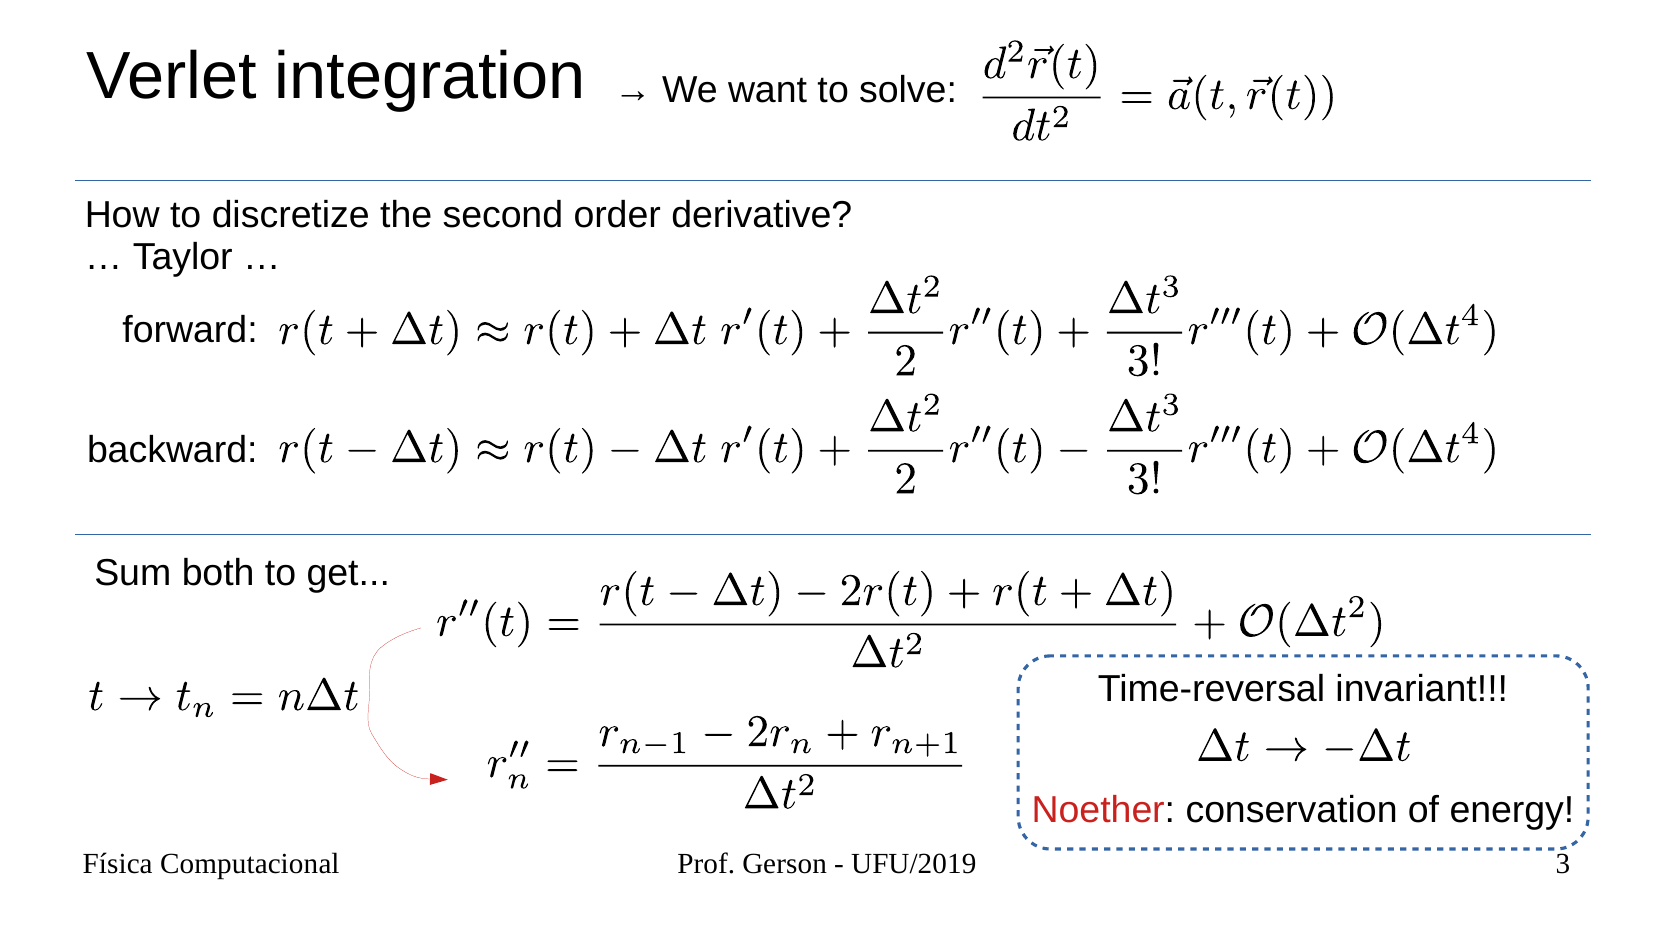

Verlet integration
→ We want to solve:
How to discretize the second order derivative?
… Taylor …
forward:
backward:
Sum both to get...
Time-reversal invariant!!!
Noether: conservation of energy!
Física Computacional
Prof. Gerson - UFU/2019
3